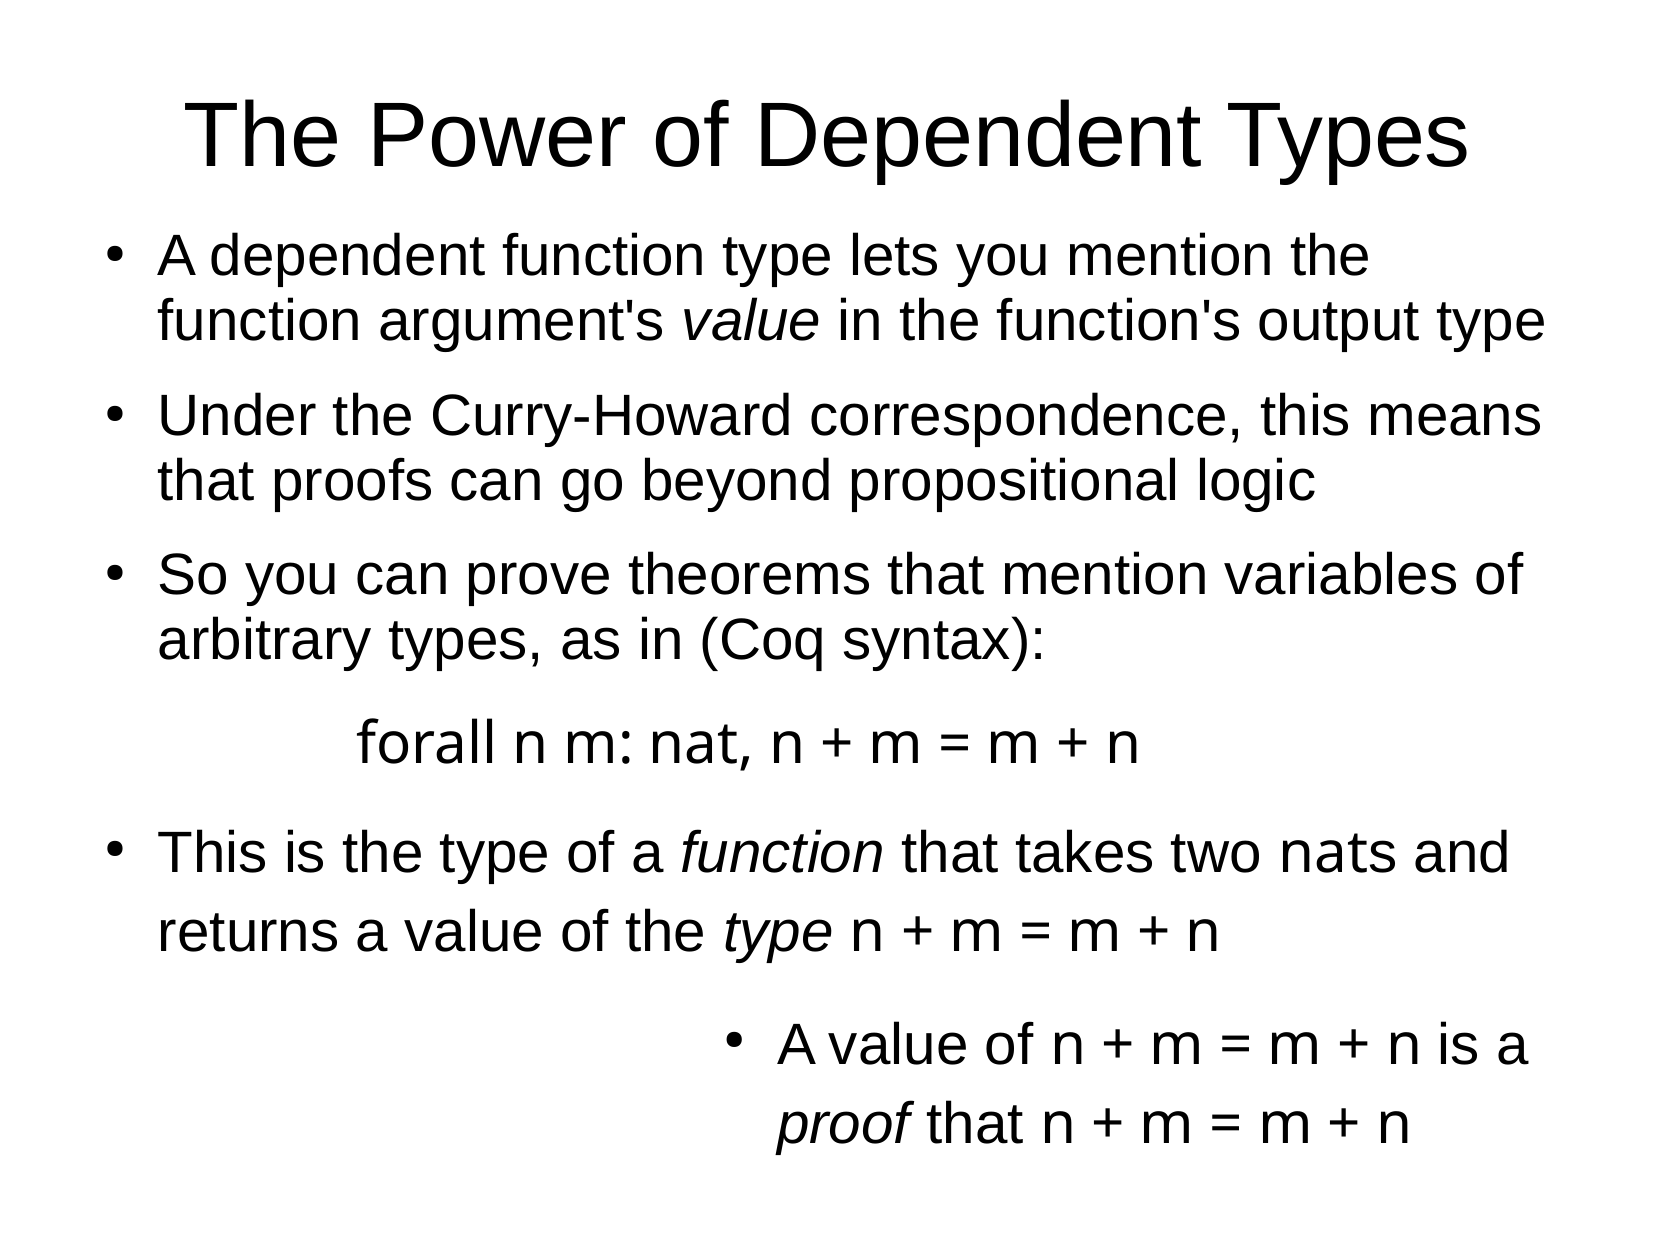

# The Power of Dependent Types
A dependent function type lets you mention the function argument's value in the function's output type
Under the Curry-Howard correspondence, this means that proofs can go beyond propositional logic
So you can prove theorems that mention variables of arbitrary types, as in (Coq syntax):
 forall n m: nat, n + m = m + n
This is the type of a function that takes two nats and returns a value of the type n + m = m + n
A value of n + m = m + n is a proof that n + m = m + n